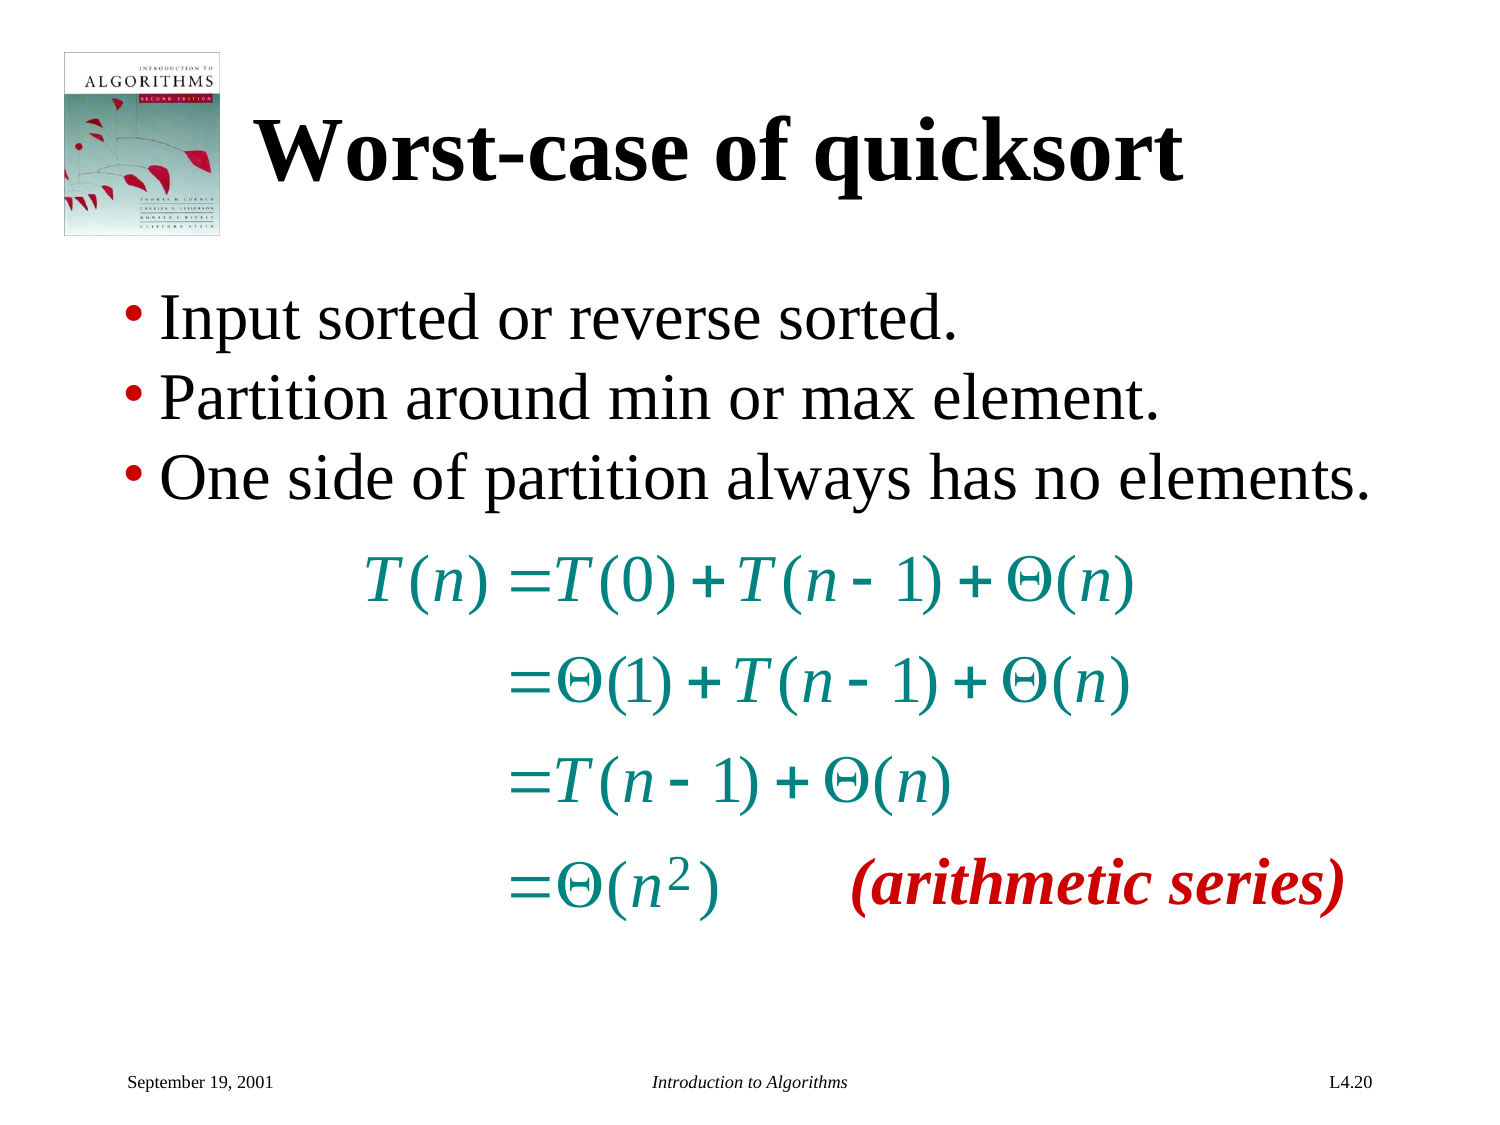

# Worst-case of quicksort
Input sorted or reverse sorted.
Partition around min or max element.
One side of partition always has no elements.
(arithmetic series)
September 19, 2001
Introduction to Algorithms
L4.